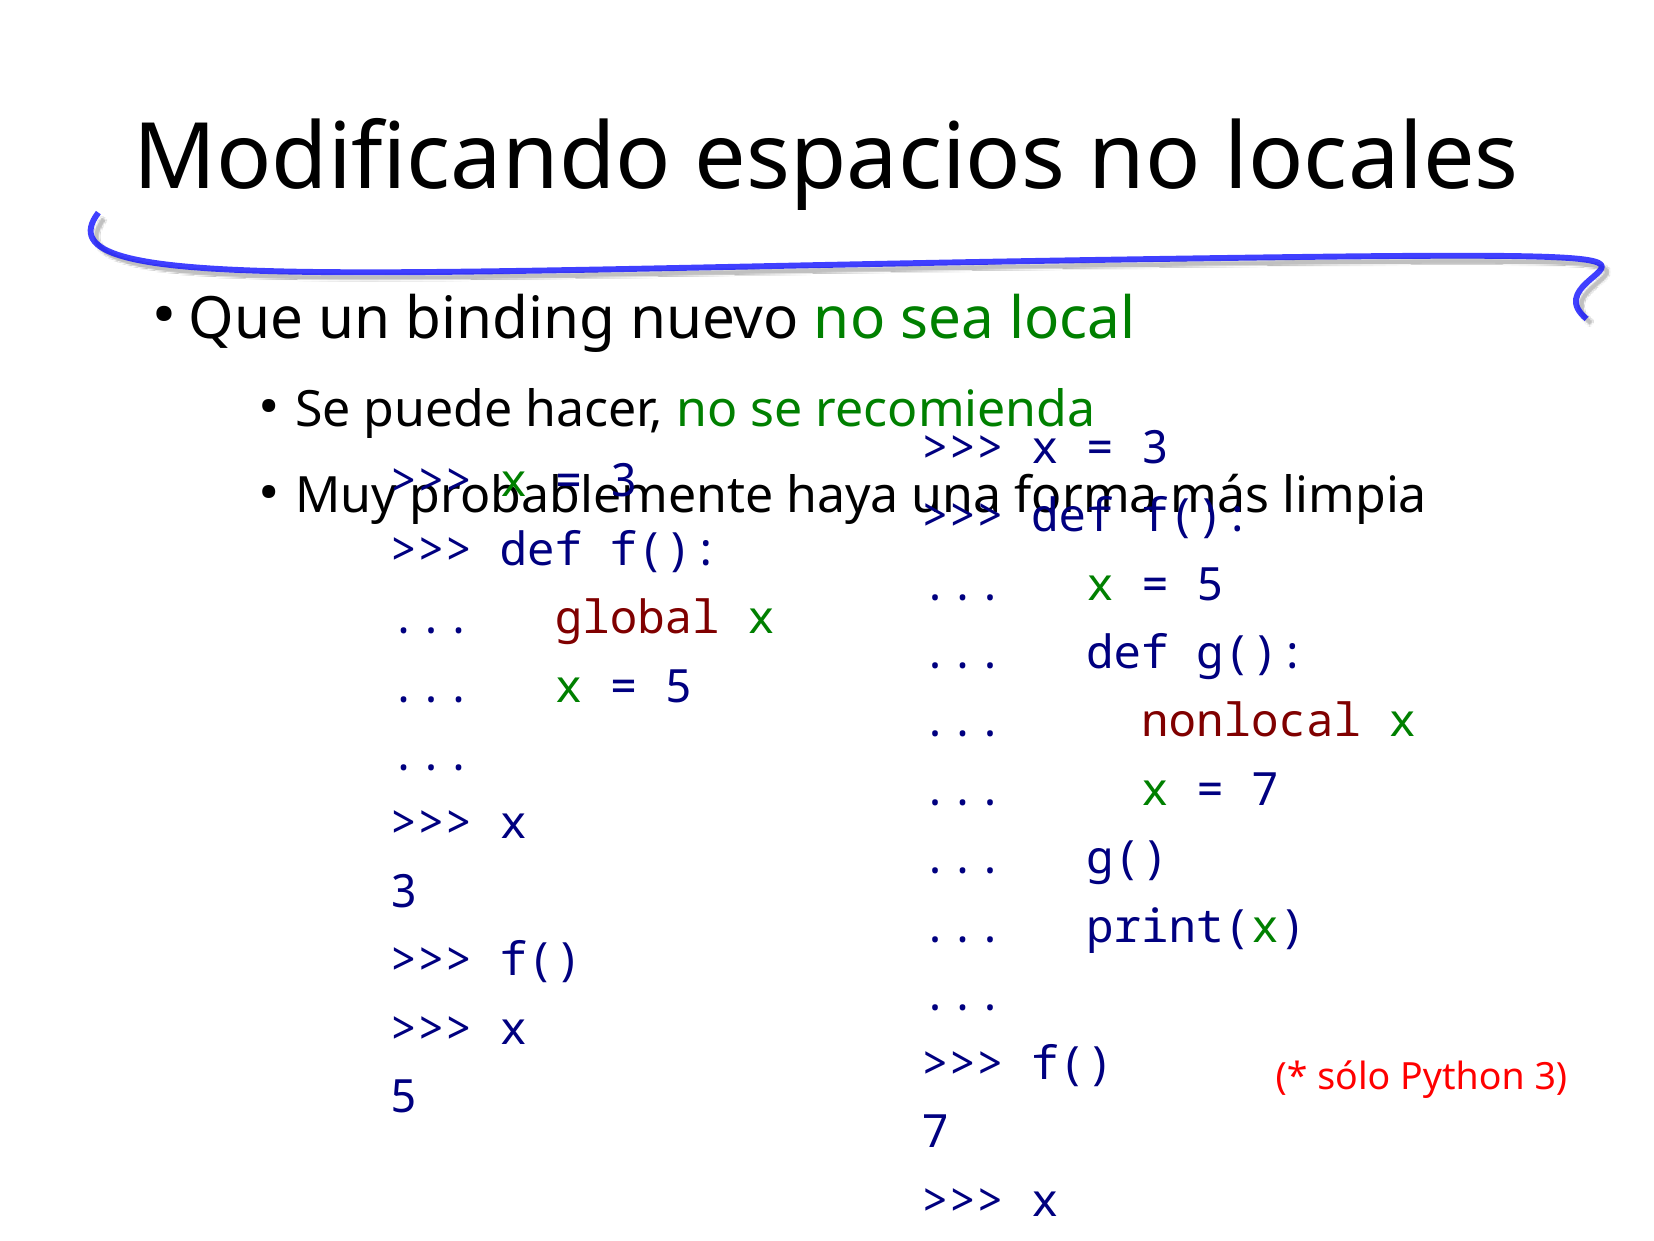

Modificando espacios no locales
# Que un binding nuevo no sea local
Se puede hacer, no se recomienda
Muy probablemente haya una forma más limpia
>>> x = 3
>>> def f():
... x = 5
... def g():
... nonlocal x
... x = 7
... g()
... print(x)
...
>>> f()
7
>>> x
3
>>> x = 3
>>> def f():
... global x
... x = 5
...
>>> x
3
>>> f()
>>> x
5
(* sólo Python 3)